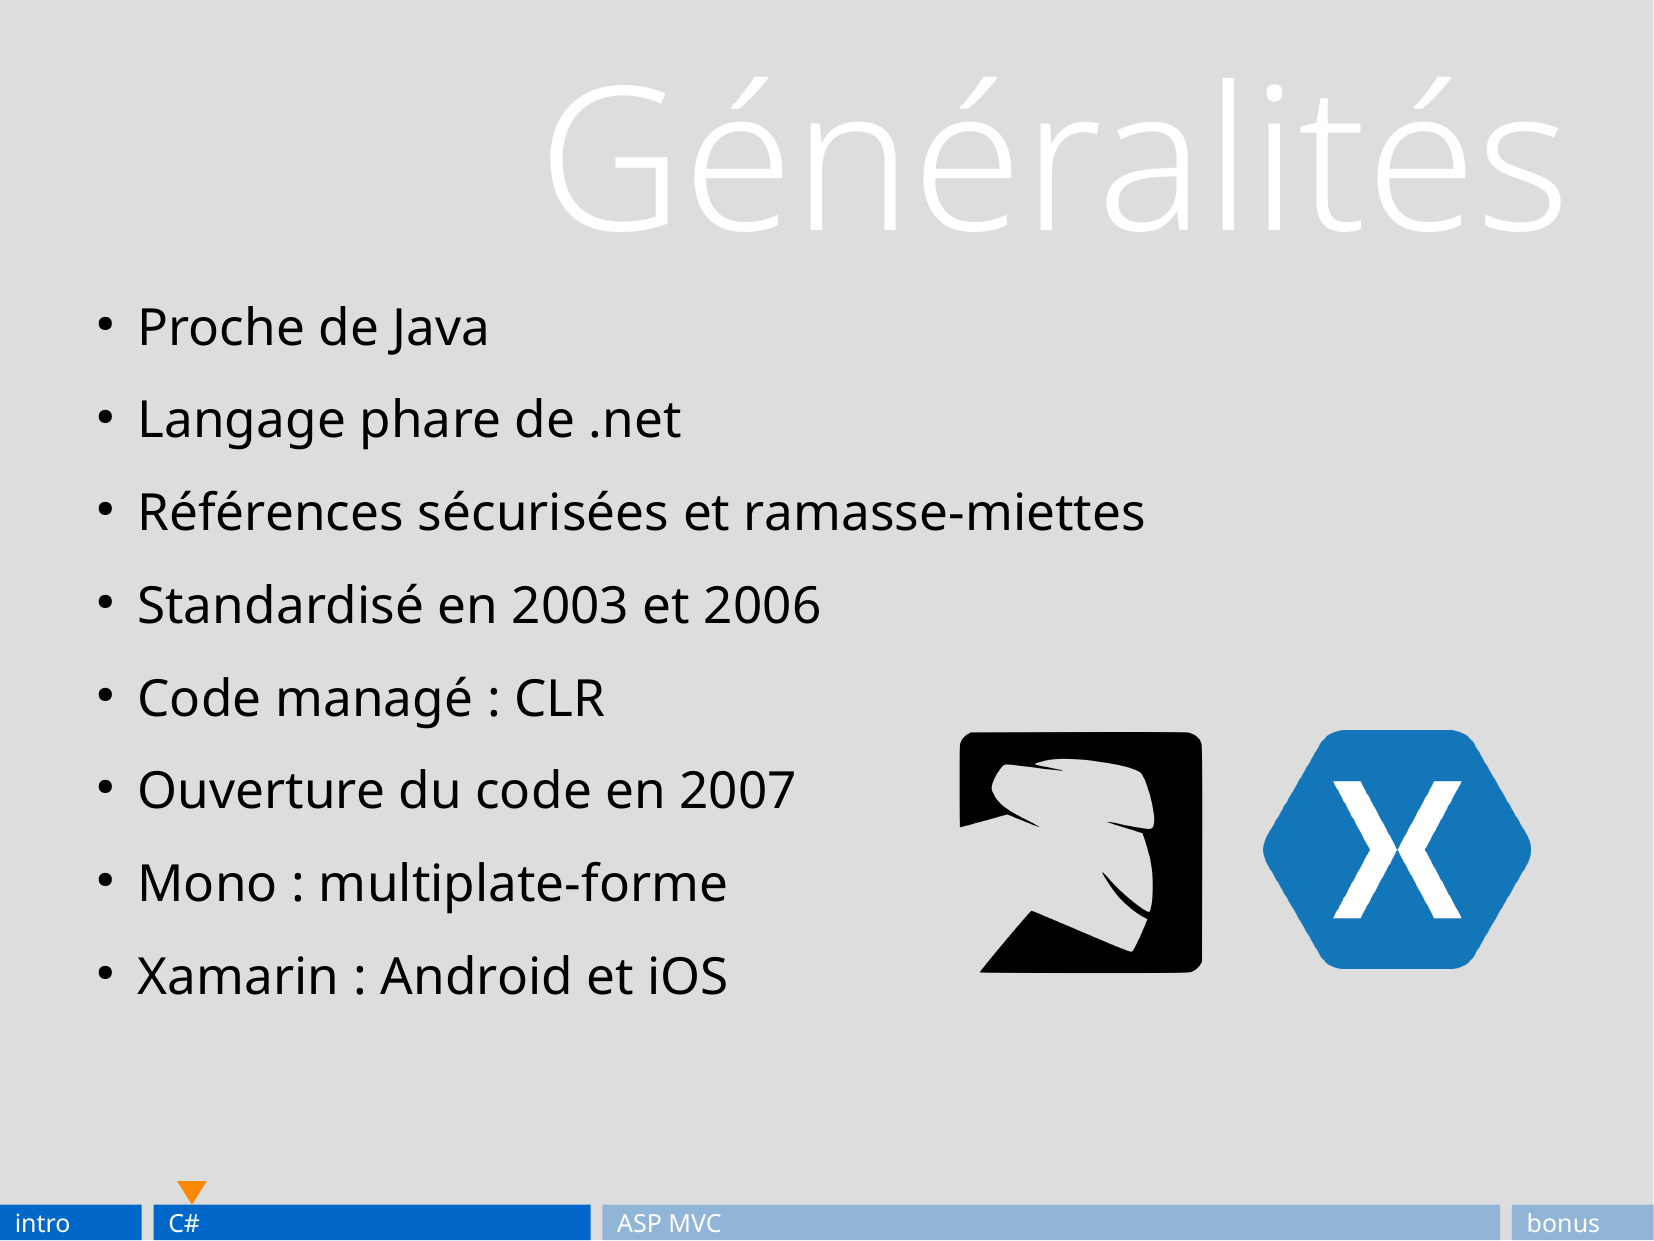

# Généralités
Proche de Java
Langage phare de .net
Références sécurisées et ramasse-miettes
Standardisé en 2003 et 2006
Code managé : CLR
Ouverture du code en 2007
Mono : multiplate-forme
Xamarin : Android et iOS
intro
C#
ASP MVC
bonus